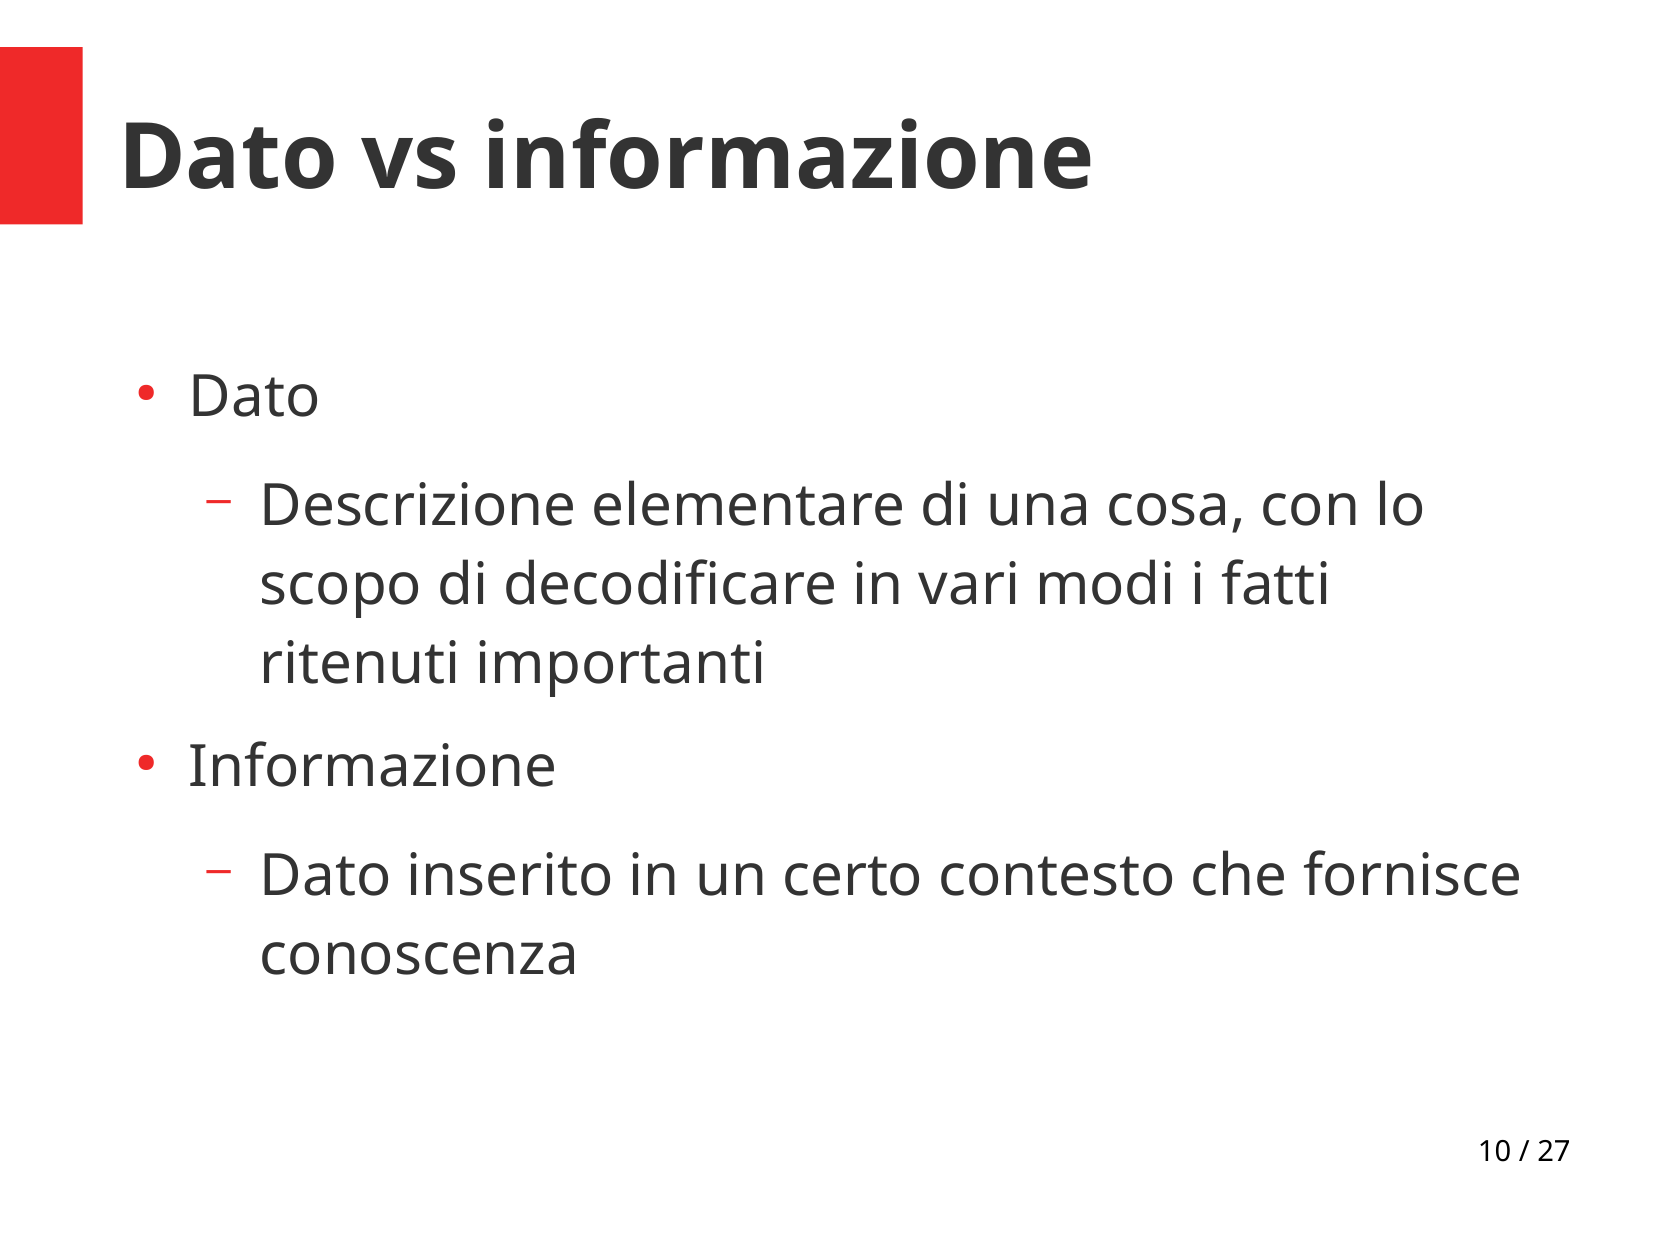

# Dato vs informazione
Dato
Descrizione elementare di una cosa, con lo scopo di decodificare in vari modi i fatti ritenuti importanti
Informazione
Dato inserito in un certo contesto che fornisce conoscenza
10